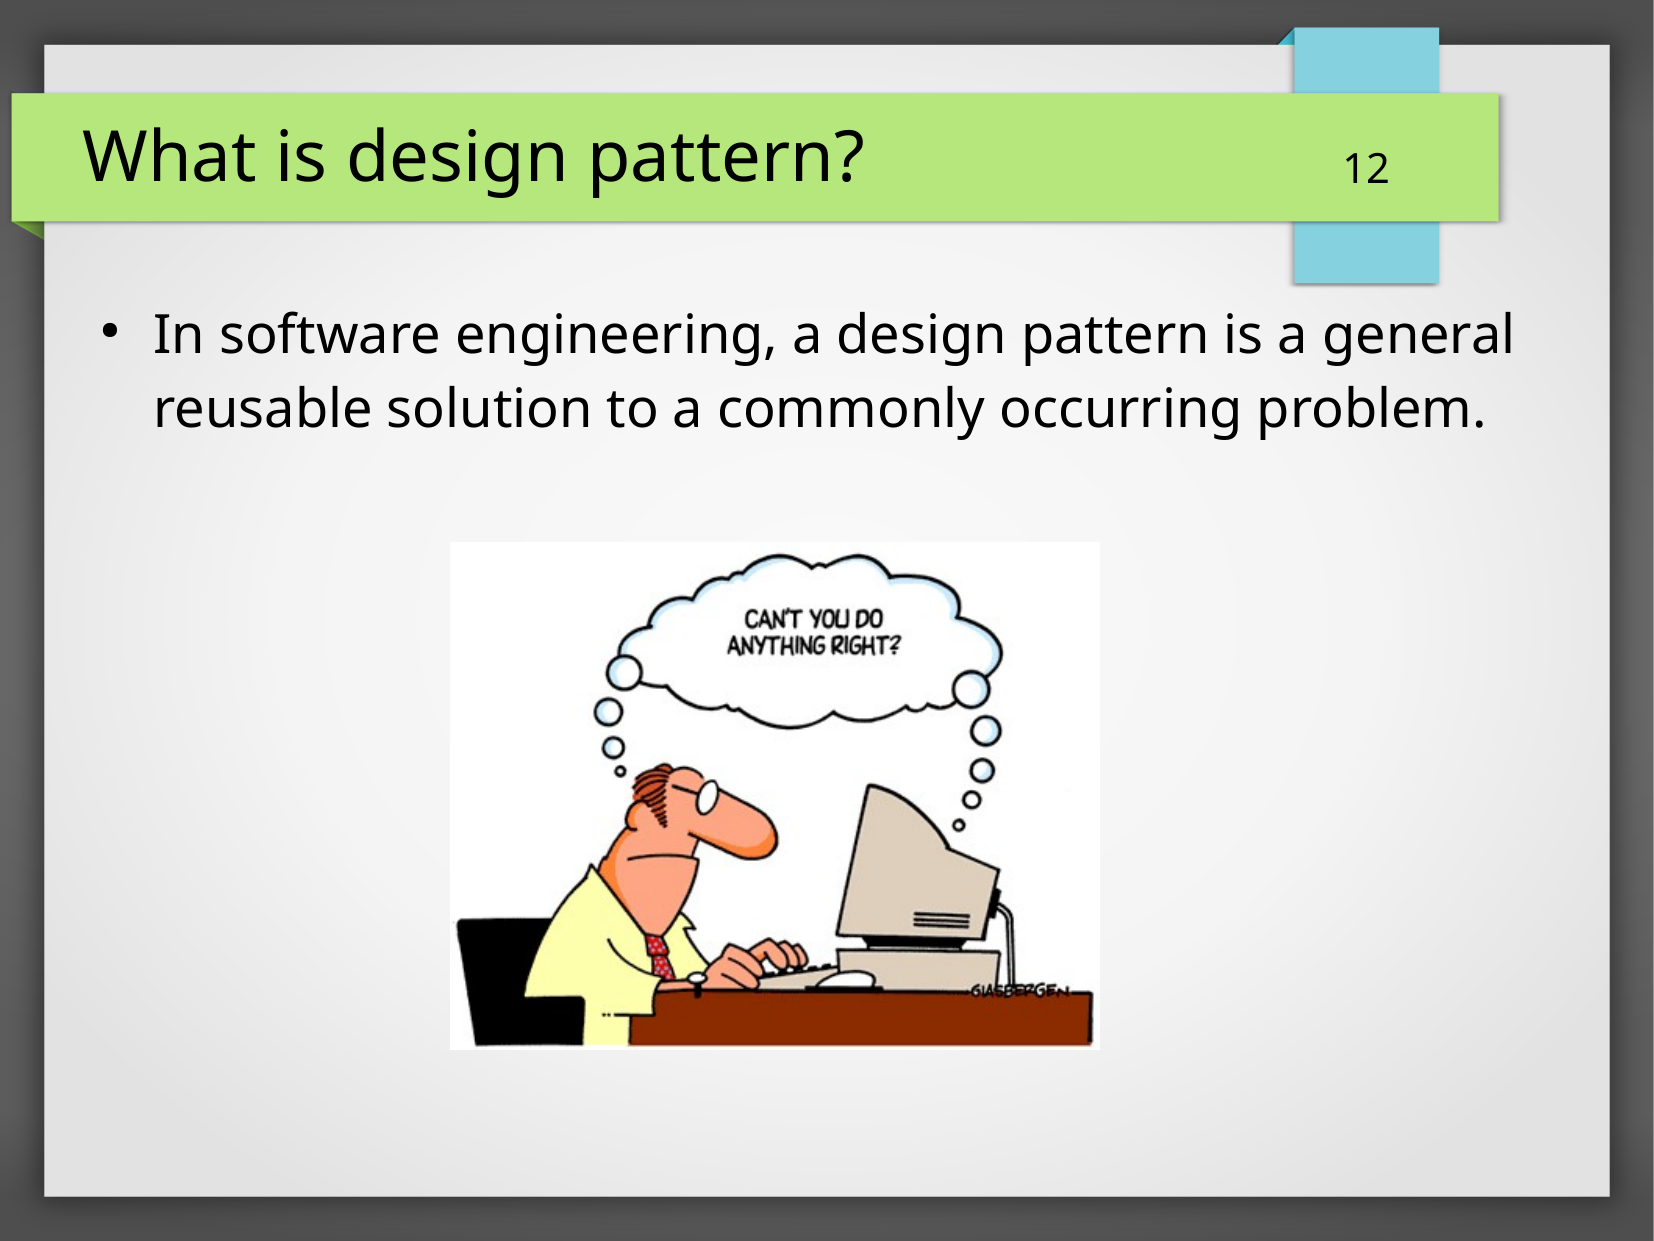

# What is design pattern?
In software engineering, a design pattern is a general reusable solution to a commonly occurring problem.